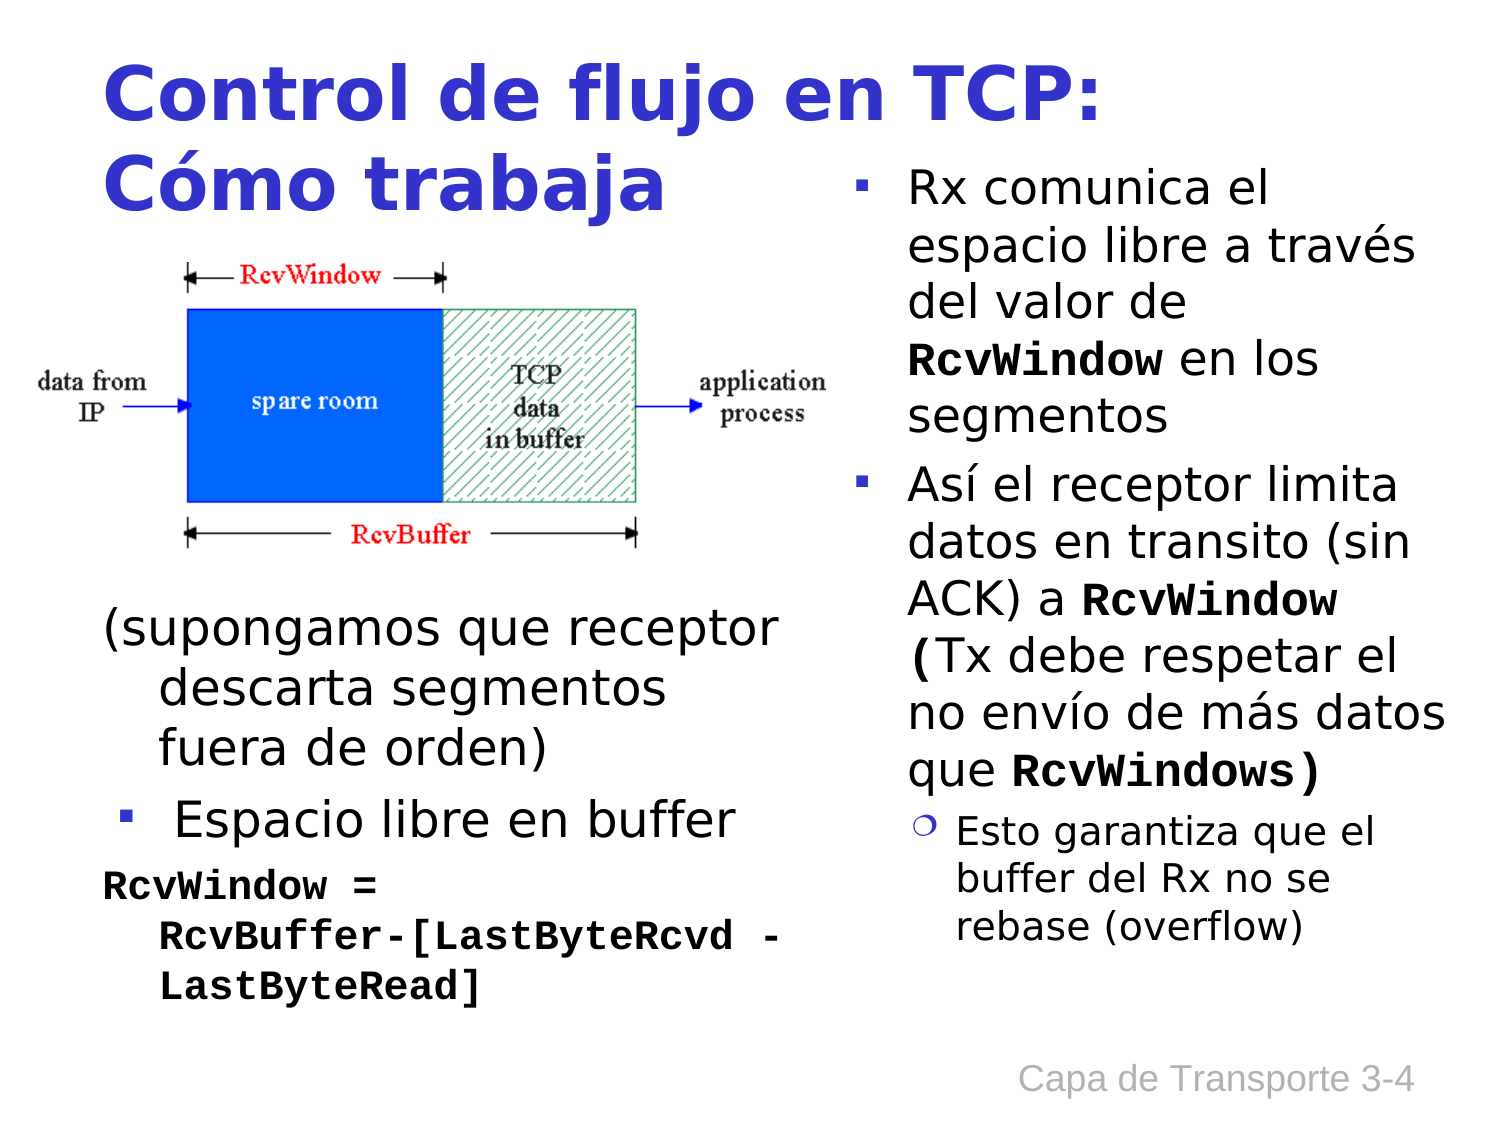

# Control de flujo en TCP: Cómo trabaja
Rx comunica el espacio libre a través del valor de RcvWindow en los segmentos
Así el receptor limita datos en transito (sin ACK) a RcvWindow (Tx debe respetar el no envío de más datos que RcvWindows)
Esto garantiza que el buffer del Rx no se rebase (overflow)
(supongamos que receptor descarta segmentos fuera de orden)
Espacio libre en buffer
RcvWindow =
RcvBuffer-[LastByteRcvd - LastByteRead]
4